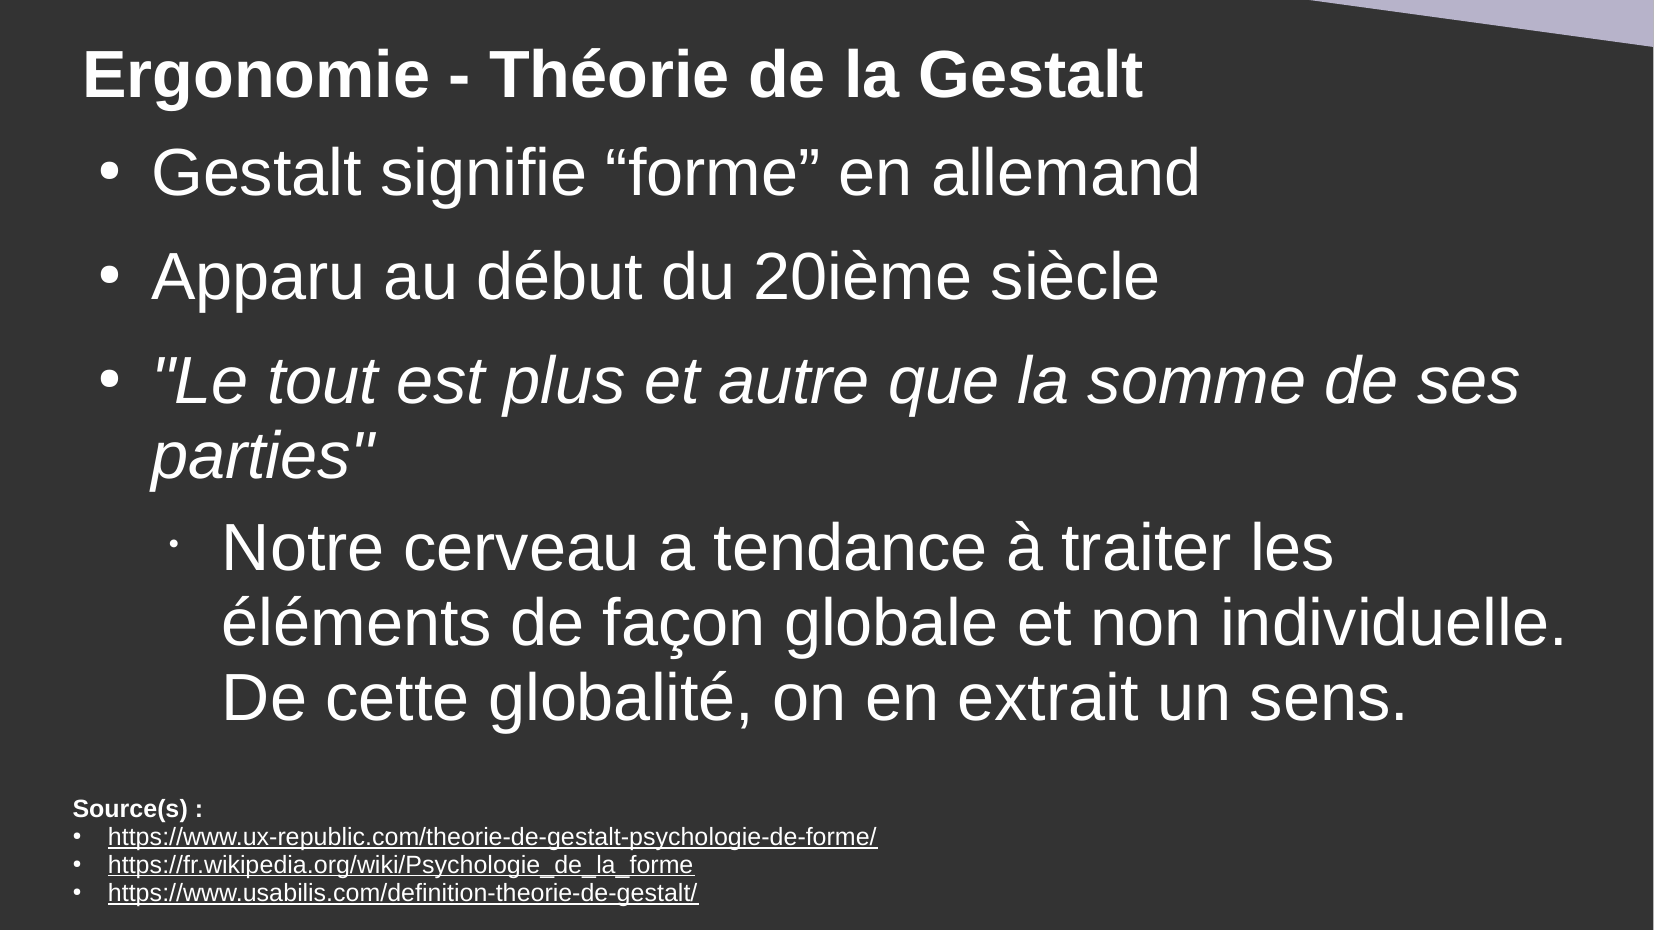

# Ergonomie - Théorie de la Gestalt
Gestalt signifie “forme” en allemand
Apparu au début du 20ième siècle
"Le tout est plus et autre que la somme de ses parties"
Notre cerveau a tendance à traiter les éléments de façon globale et non individuelle.
De cette globalité, on en extrait un sens.
Source(s) :
https://www.ux-republic.com/theorie-de-gestalt-psychologie-de-forme/
https://fr.wikipedia.org/wiki/Psychologie_de_la_forme
https://www.usabilis.com/definition-theorie-de-gestalt/